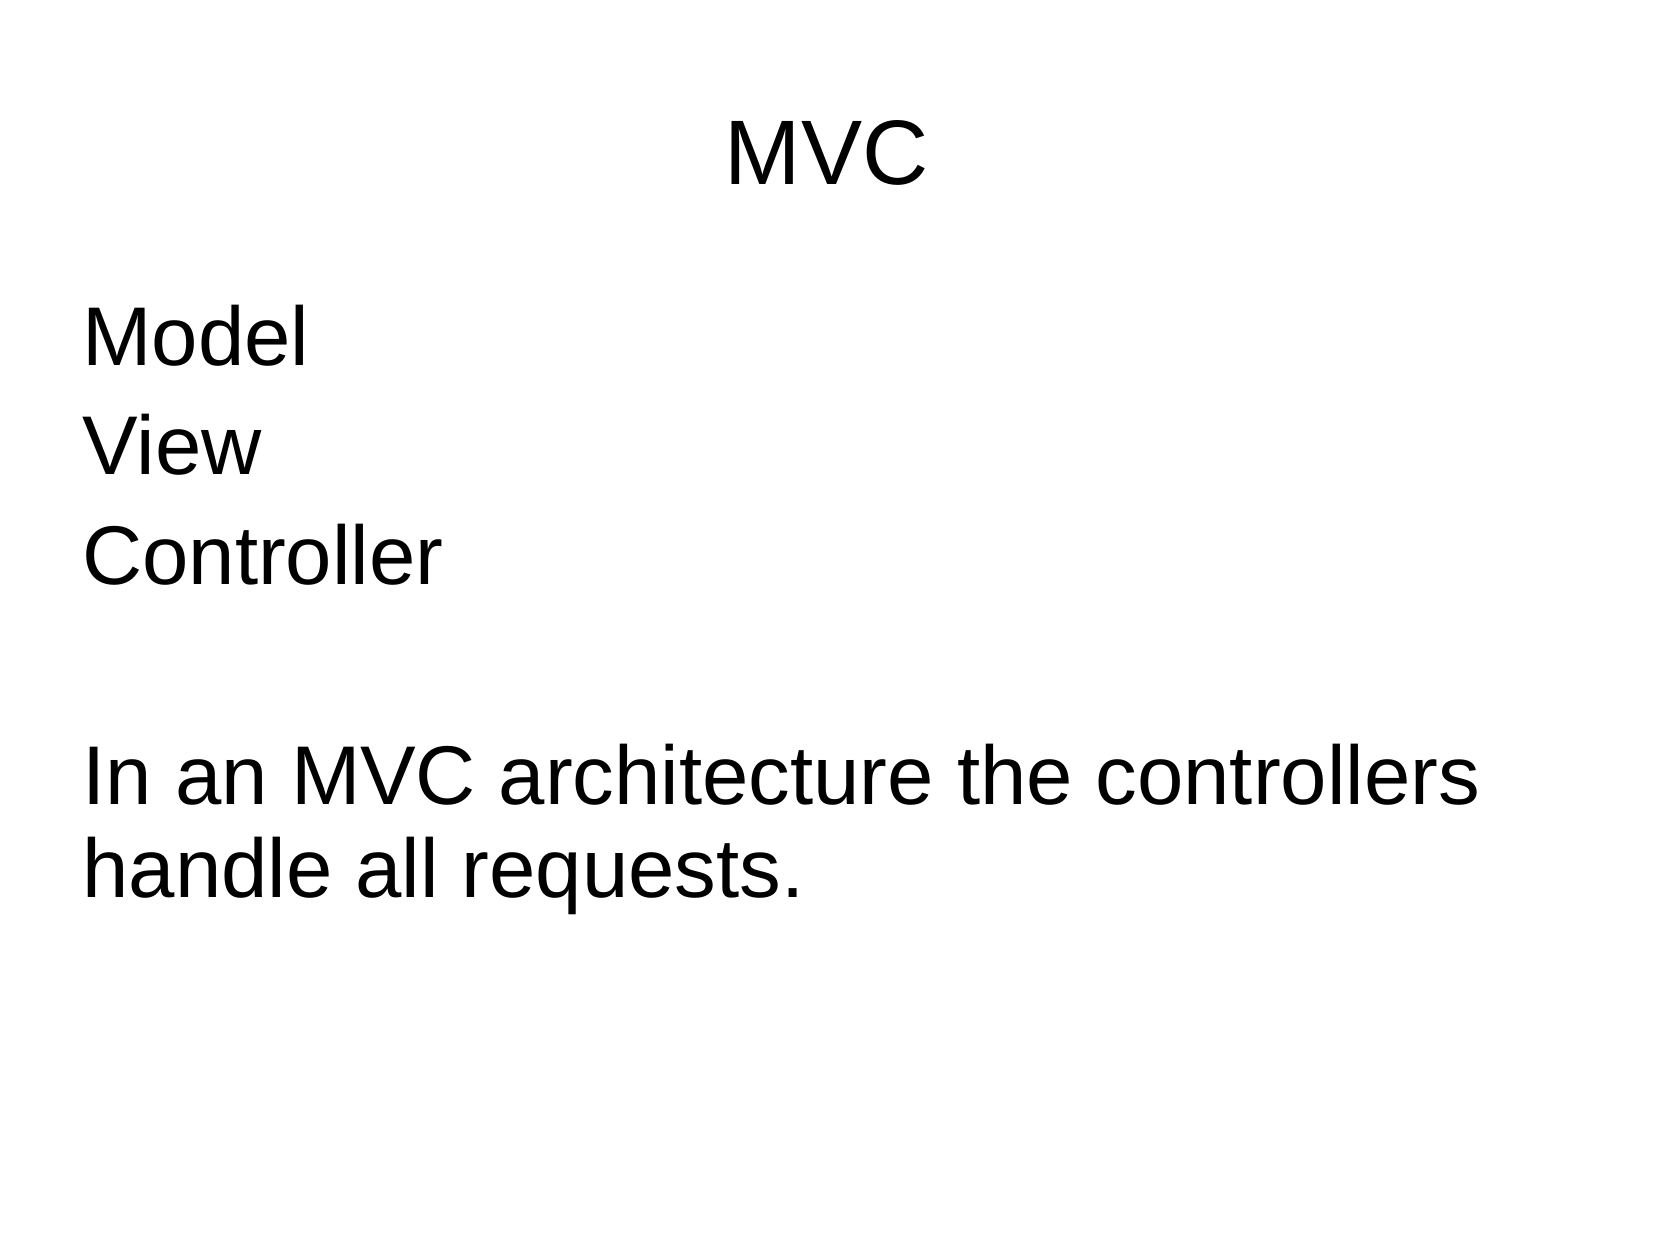

# MVC
Model
View
Controller
In an MVC architecture the controllers handle all requests.